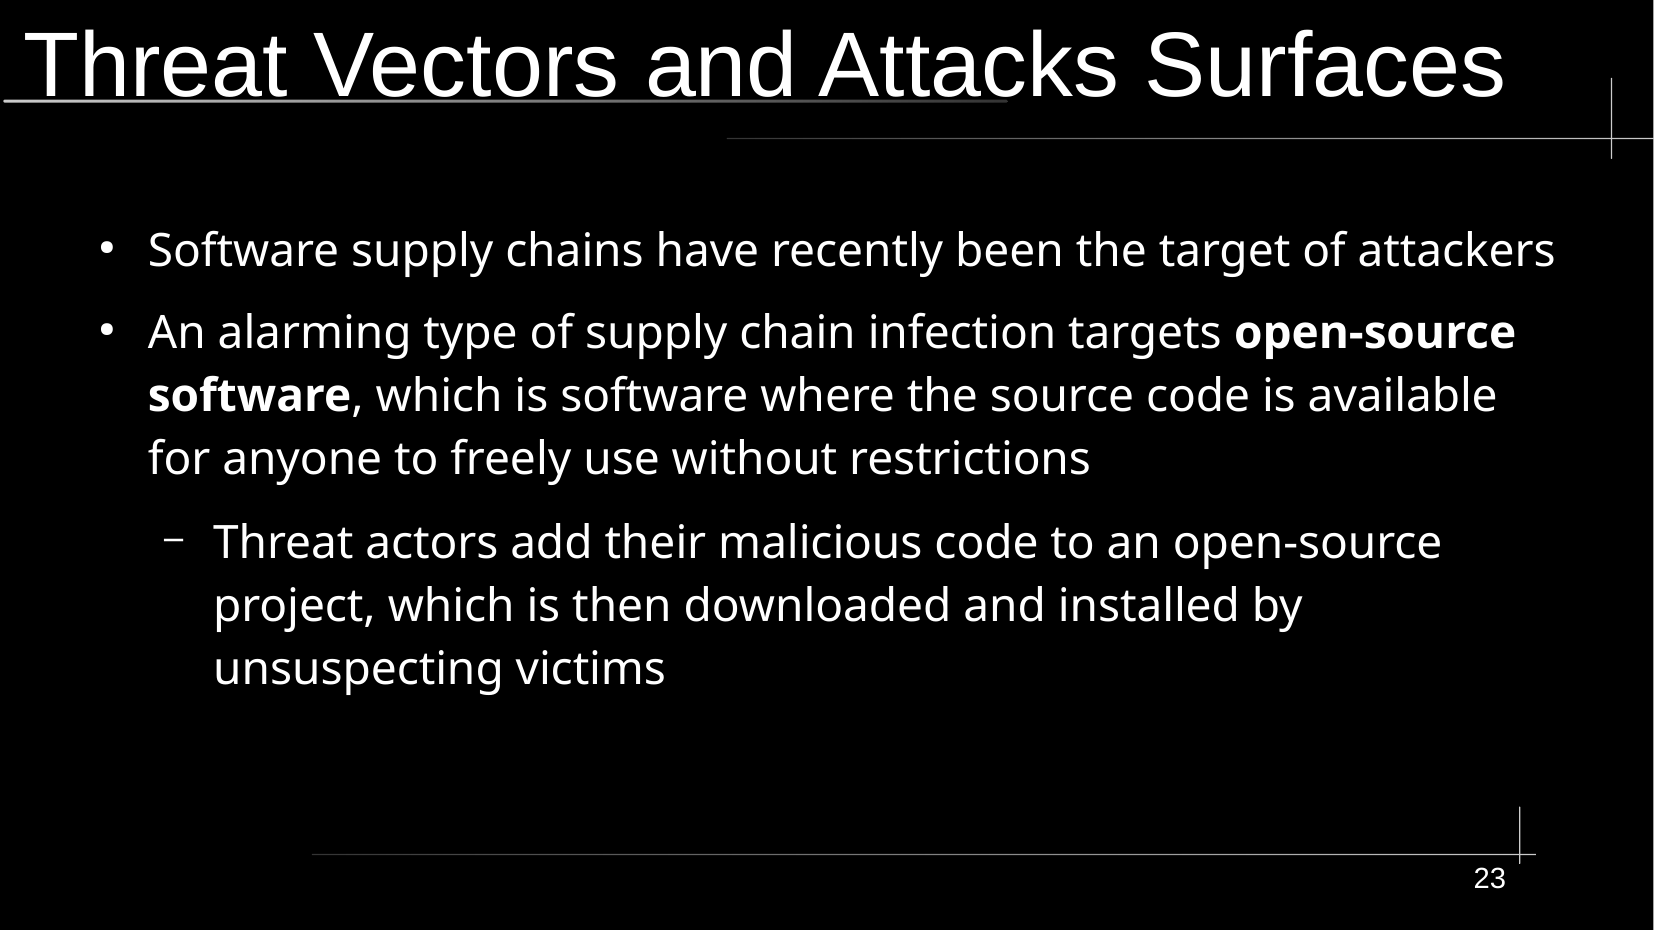

# Threat Vectors and Attacks Surfaces
Software supply chains have recently been the target of attackers
An alarming type of supply chain infection targets open-source software, which is software where the source code is available for anyone to freely use without restrictions
Threat actors add their malicious code to an open-source project, which is then downloaded and installed by unsuspecting victims
23